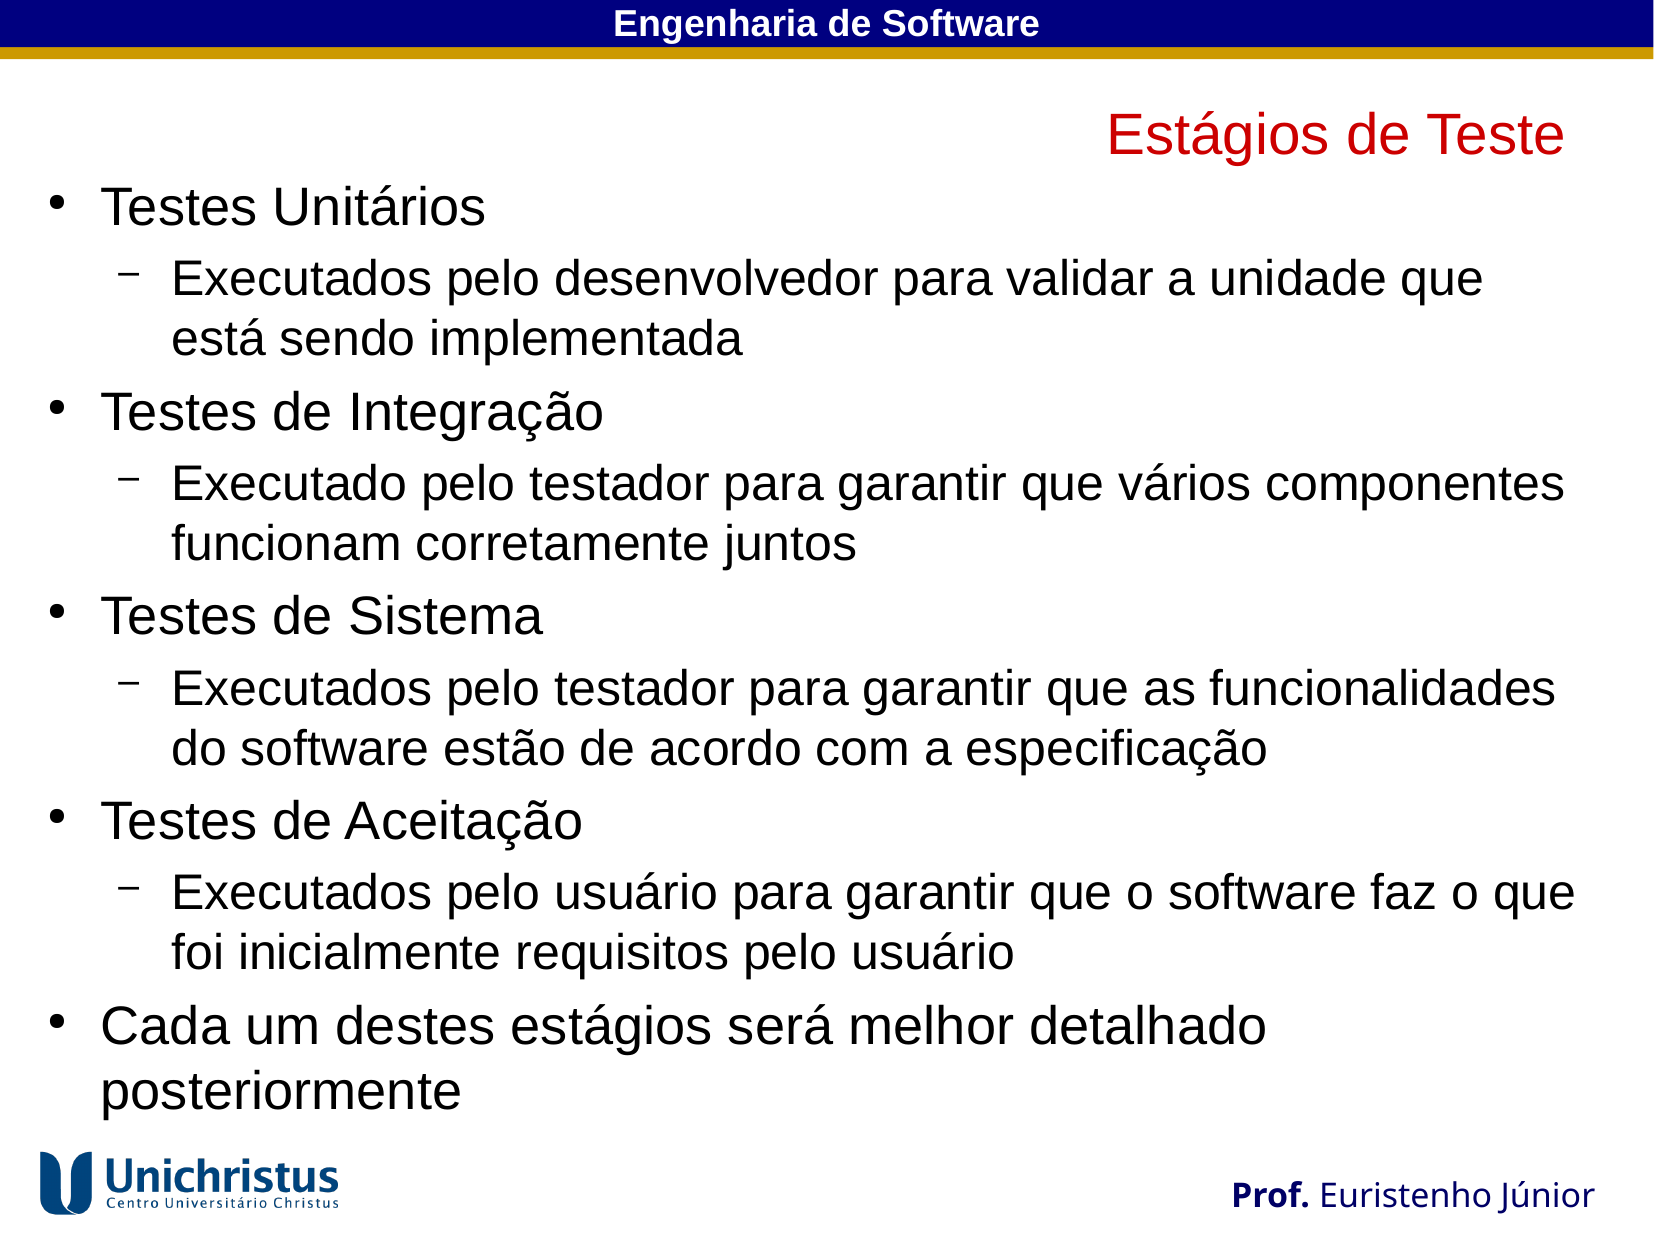

Engenharia de Software
Estágios de Teste
# Testes Unitários
Executados pelo desenvolvedor para validar a unidade que está sendo implementada
Testes de Integração
Executado pelo testador para garantir que vários componentes funcionam corretamente juntos
Testes de Sistema
Executados pelo testador para garantir que as funcionalidades do software estão de acordo com a especificação
Testes de Aceitação
Executados pelo usuário para garantir que o software faz o que foi inicialmente requisitos pelo usuário
Cada um destes estágios será melhor detalhado posteriormente
Prof. Euristenho Júnior